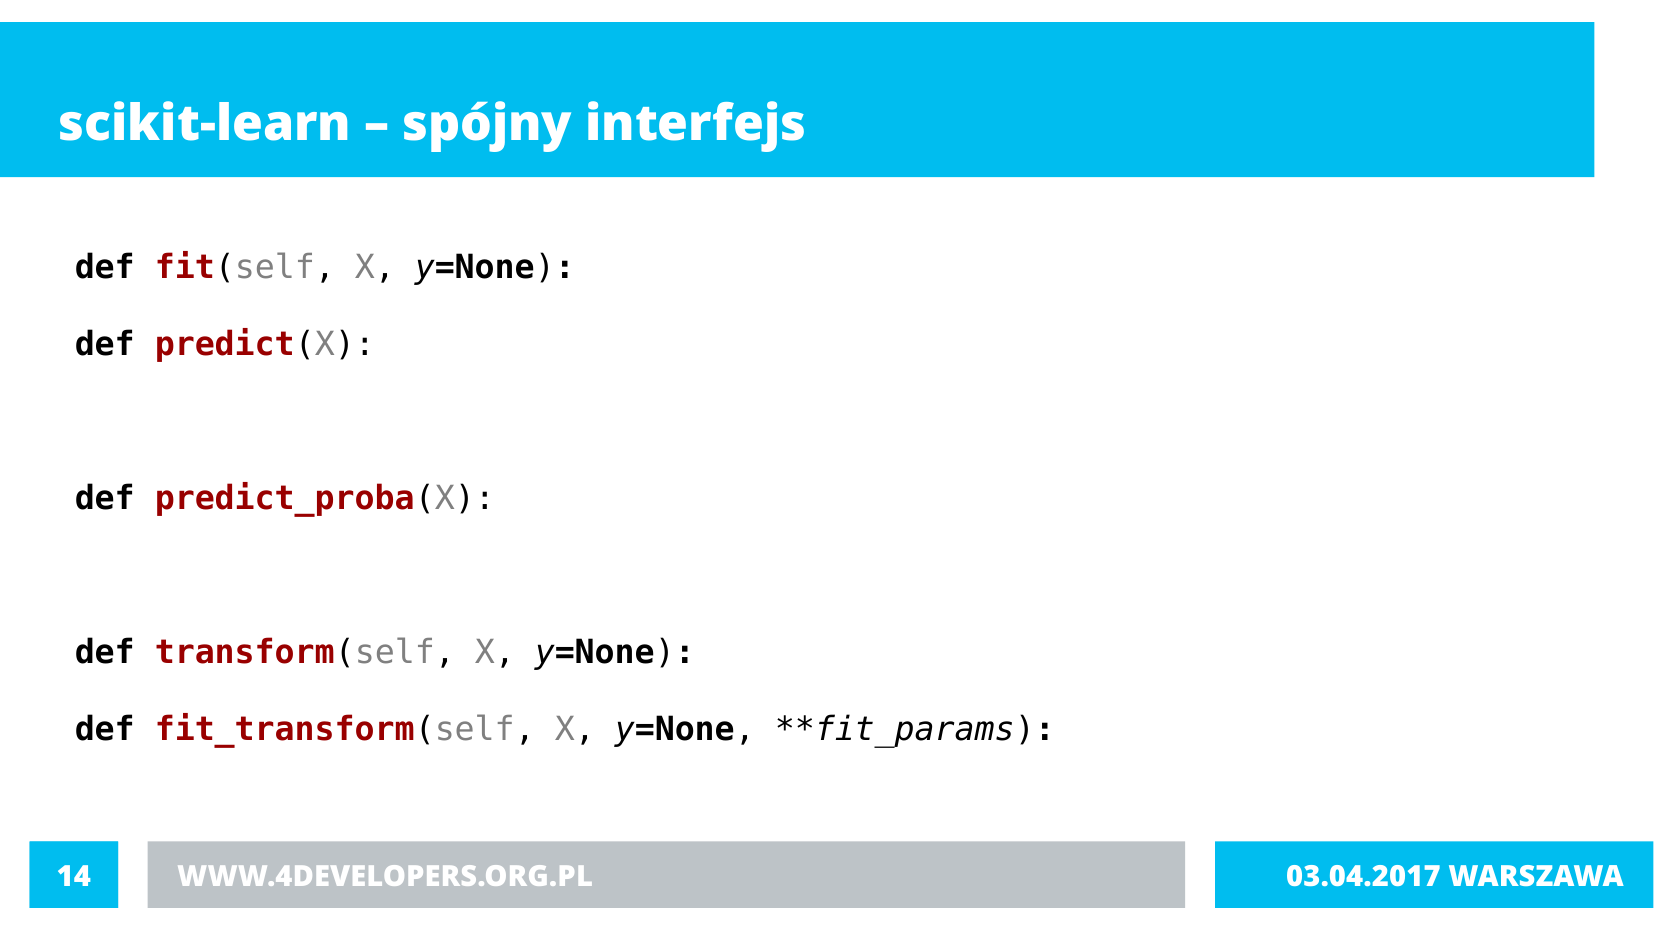

# scikit-learn – spójny interfejs
def fit(self, X, y=None):
def predict(X):
def predict_proba(X):
def transform(self, X, y=None):
def fit_transform(self, X, y=None, **fit_params):
14
WWW.4DEVELOPERS.ORG.PL
03.04.2017 WARSZAWA